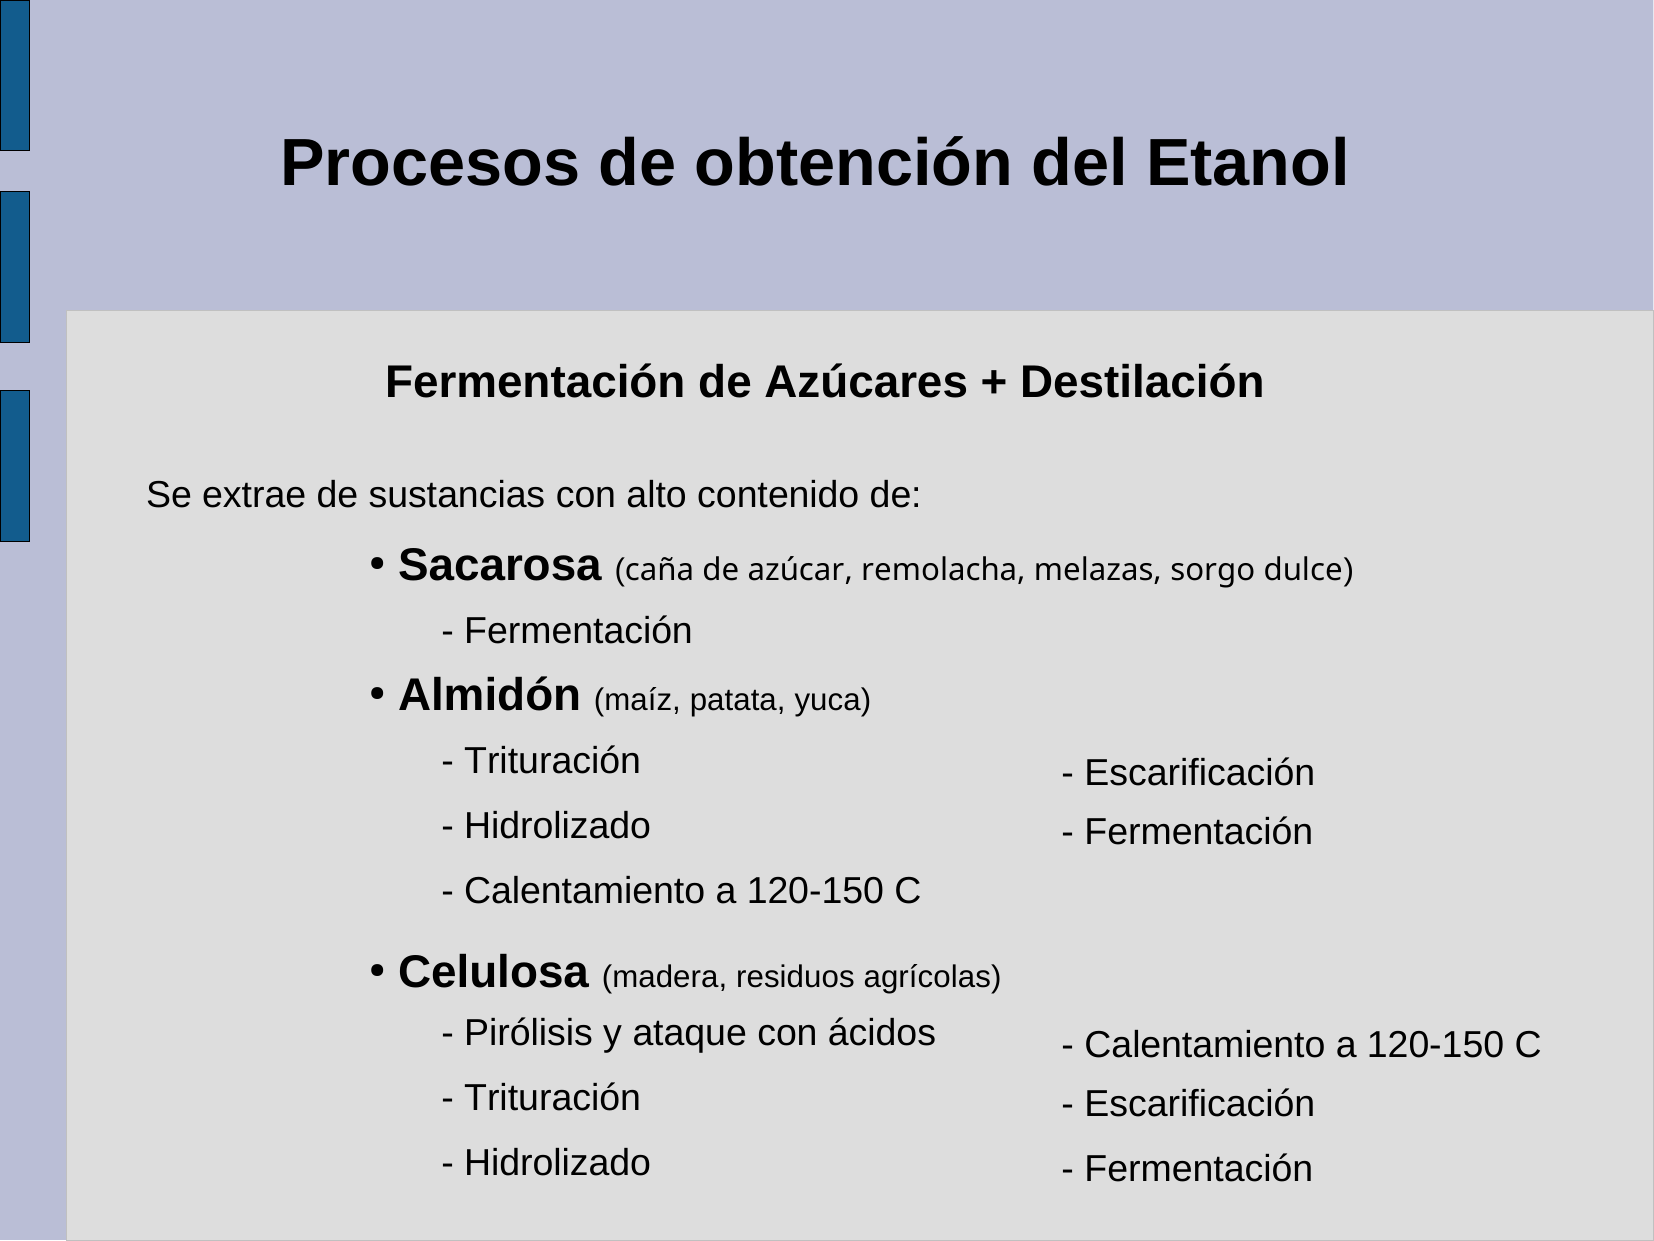

Procesos de obtención del Etanol
Fermentación de Azúcares + Destilación
Se extrae de sustancias con alto contenido de:
 Sacarosa (caña de azúcar, remolacha, melazas, sorgo dulce)
- Fermentación
 Almidón (maíz, patata, yuca)
- Trituración
- Escarificación
- Hidrolizado
- Fermentación
- Calentamiento a 120-150 C
 Celulosa (madera, residuos agrícolas)
- Pirólisis y ataque con ácidos
- Calentamiento a 120-150 C
- Trituración
- Escarificación
- Hidrolizado
- Fermentación